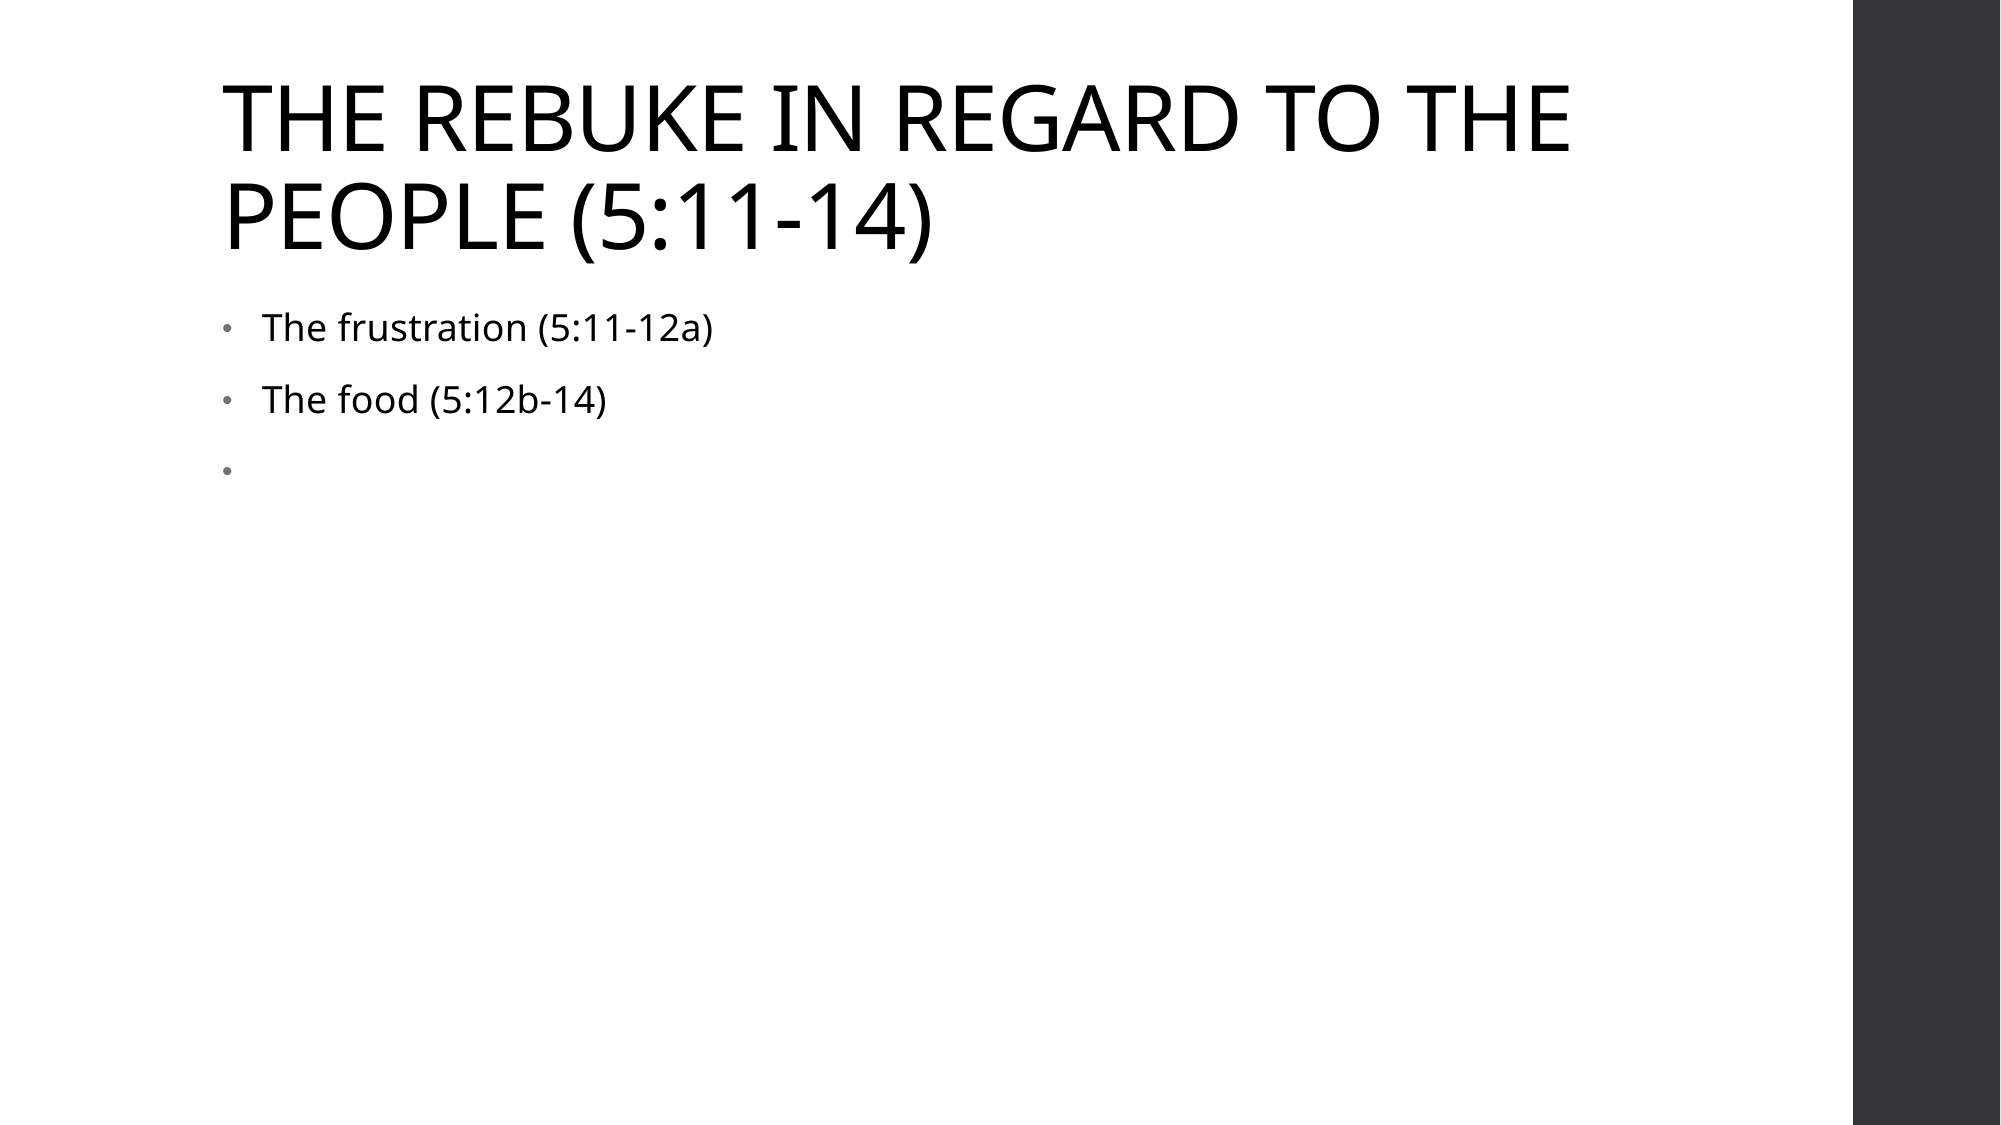

# THE REBUKE IN REGARD TO THE PEOPLE (5:11-14)
 The frustration (5:11-12a)
 The food (5:12b-14)